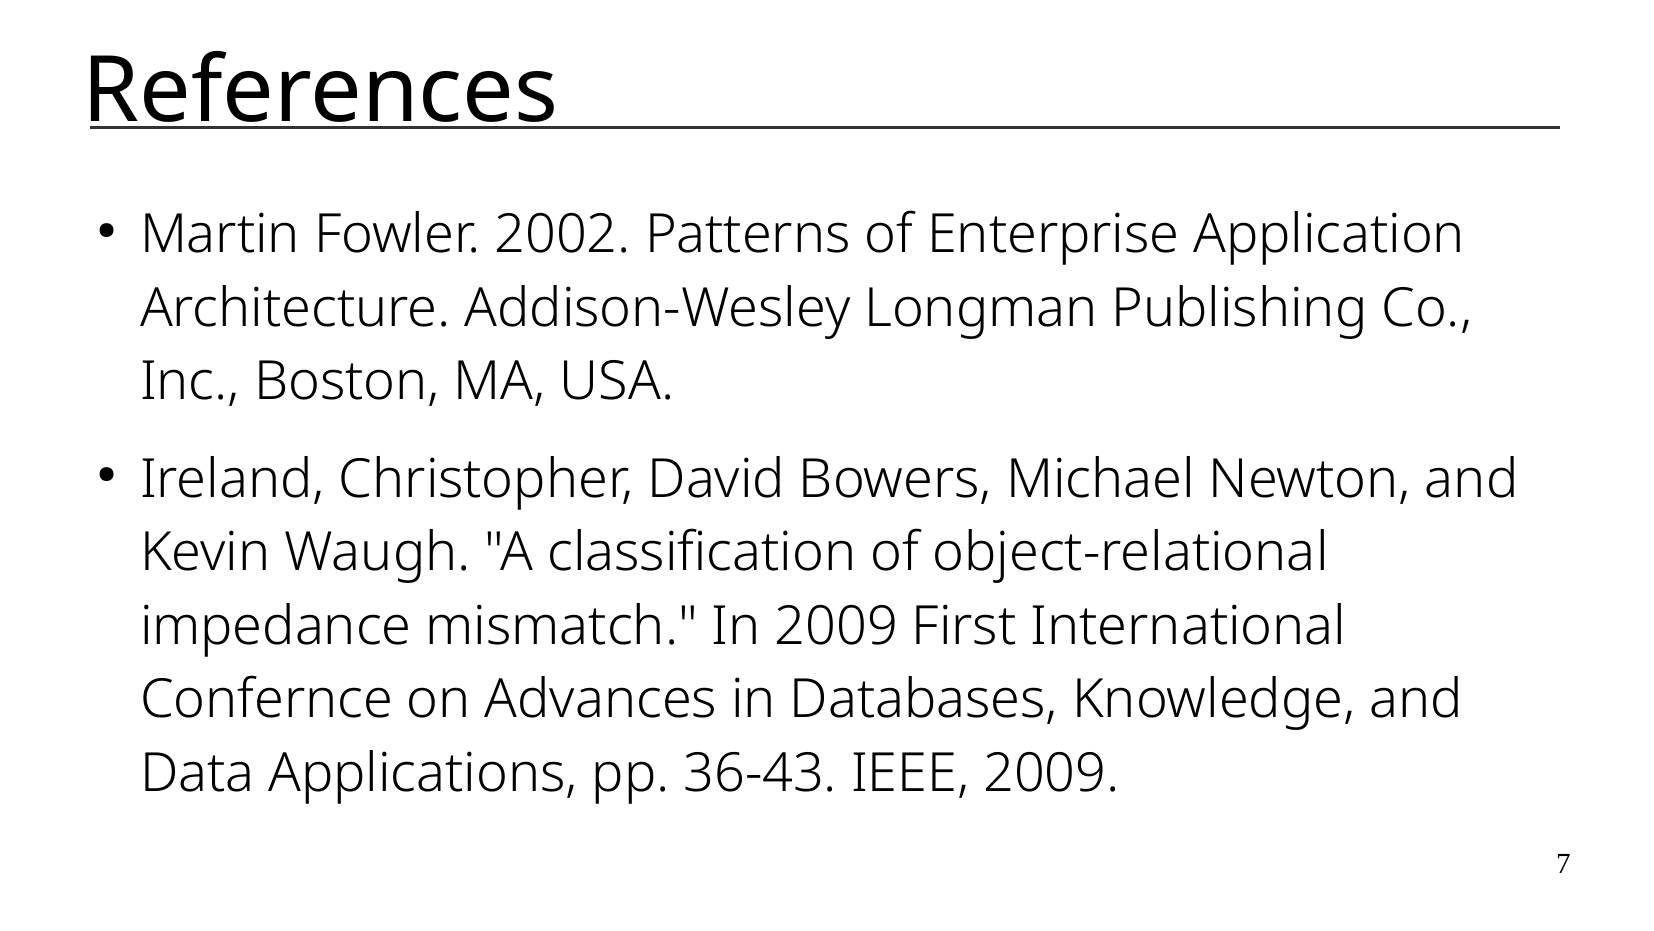

# References
Martin Fowler. 2002. Patterns of Enterprise Application Architecture. Addison-Wesley Longman Publishing Co., Inc., Boston, MA, USA.
Ireland, Christopher, David Bowers, Michael Newton, and Kevin Waugh. "A classification of object-relational impedance mismatch." In 2009 First International Confernce on Advances in Databases, Knowledge, and Data Applications, pp. 36-43. IEEE, 2009.
7